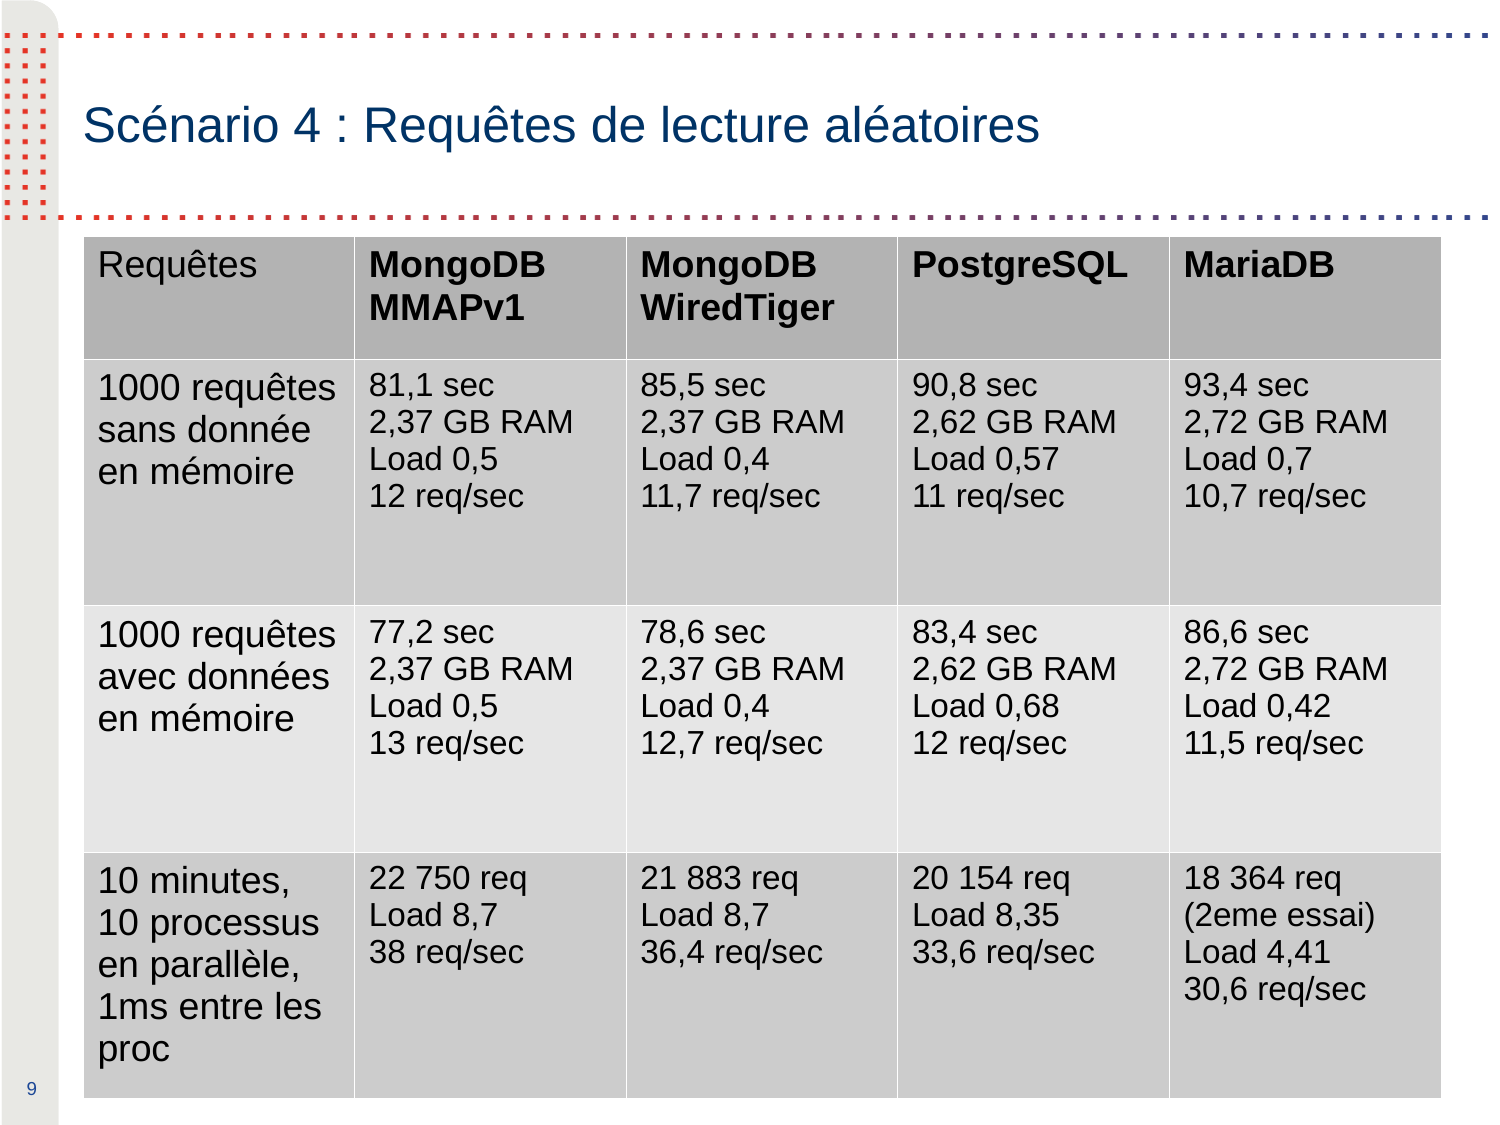

# Scénario 4 : Requêtes de lecture aléatoires
| Requêtes | MongoDB MMAPv1 | MongoDB WiredTiger | PostgreSQL | MariaDB |
| --- | --- | --- | --- | --- |
| 1000 requêtes sans donnée en mémoire | 81,1 sec 2,37 GB RAM Load 0,5 12 req/sec | 85,5 sec 2,37 GB RAM Load 0,4 11,7 req/sec | 90,8 sec 2,62 GB RAM Load 0,57 11 req/sec | 93,4 sec 2,72 GB RAM Load 0,7 10,7 req/sec |
| 1000 requêtes avec données en mémoire | 77,2 sec 2,37 GB RAM Load 0,5 13 req/sec | 78,6 sec 2,37 GB RAM Load 0,4 12,7 req/sec | 83,4 sec 2,62 GB RAM Load 0,68 12 req/sec | 86,6 sec 2,72 GB RAM Load 0,42 11,5 req/sec |
| 10 minutes, 10 processus en parallèle, 1ms entre les proc | 22 750 req Load 8,7 38 req/sec | 21 883 req Load 8,7 36,4 req/sec | 20 154 req Load 8,35 33,6 req/sec | 18 364 req (2eme essai) Load 4,41 30,6 req/sec |